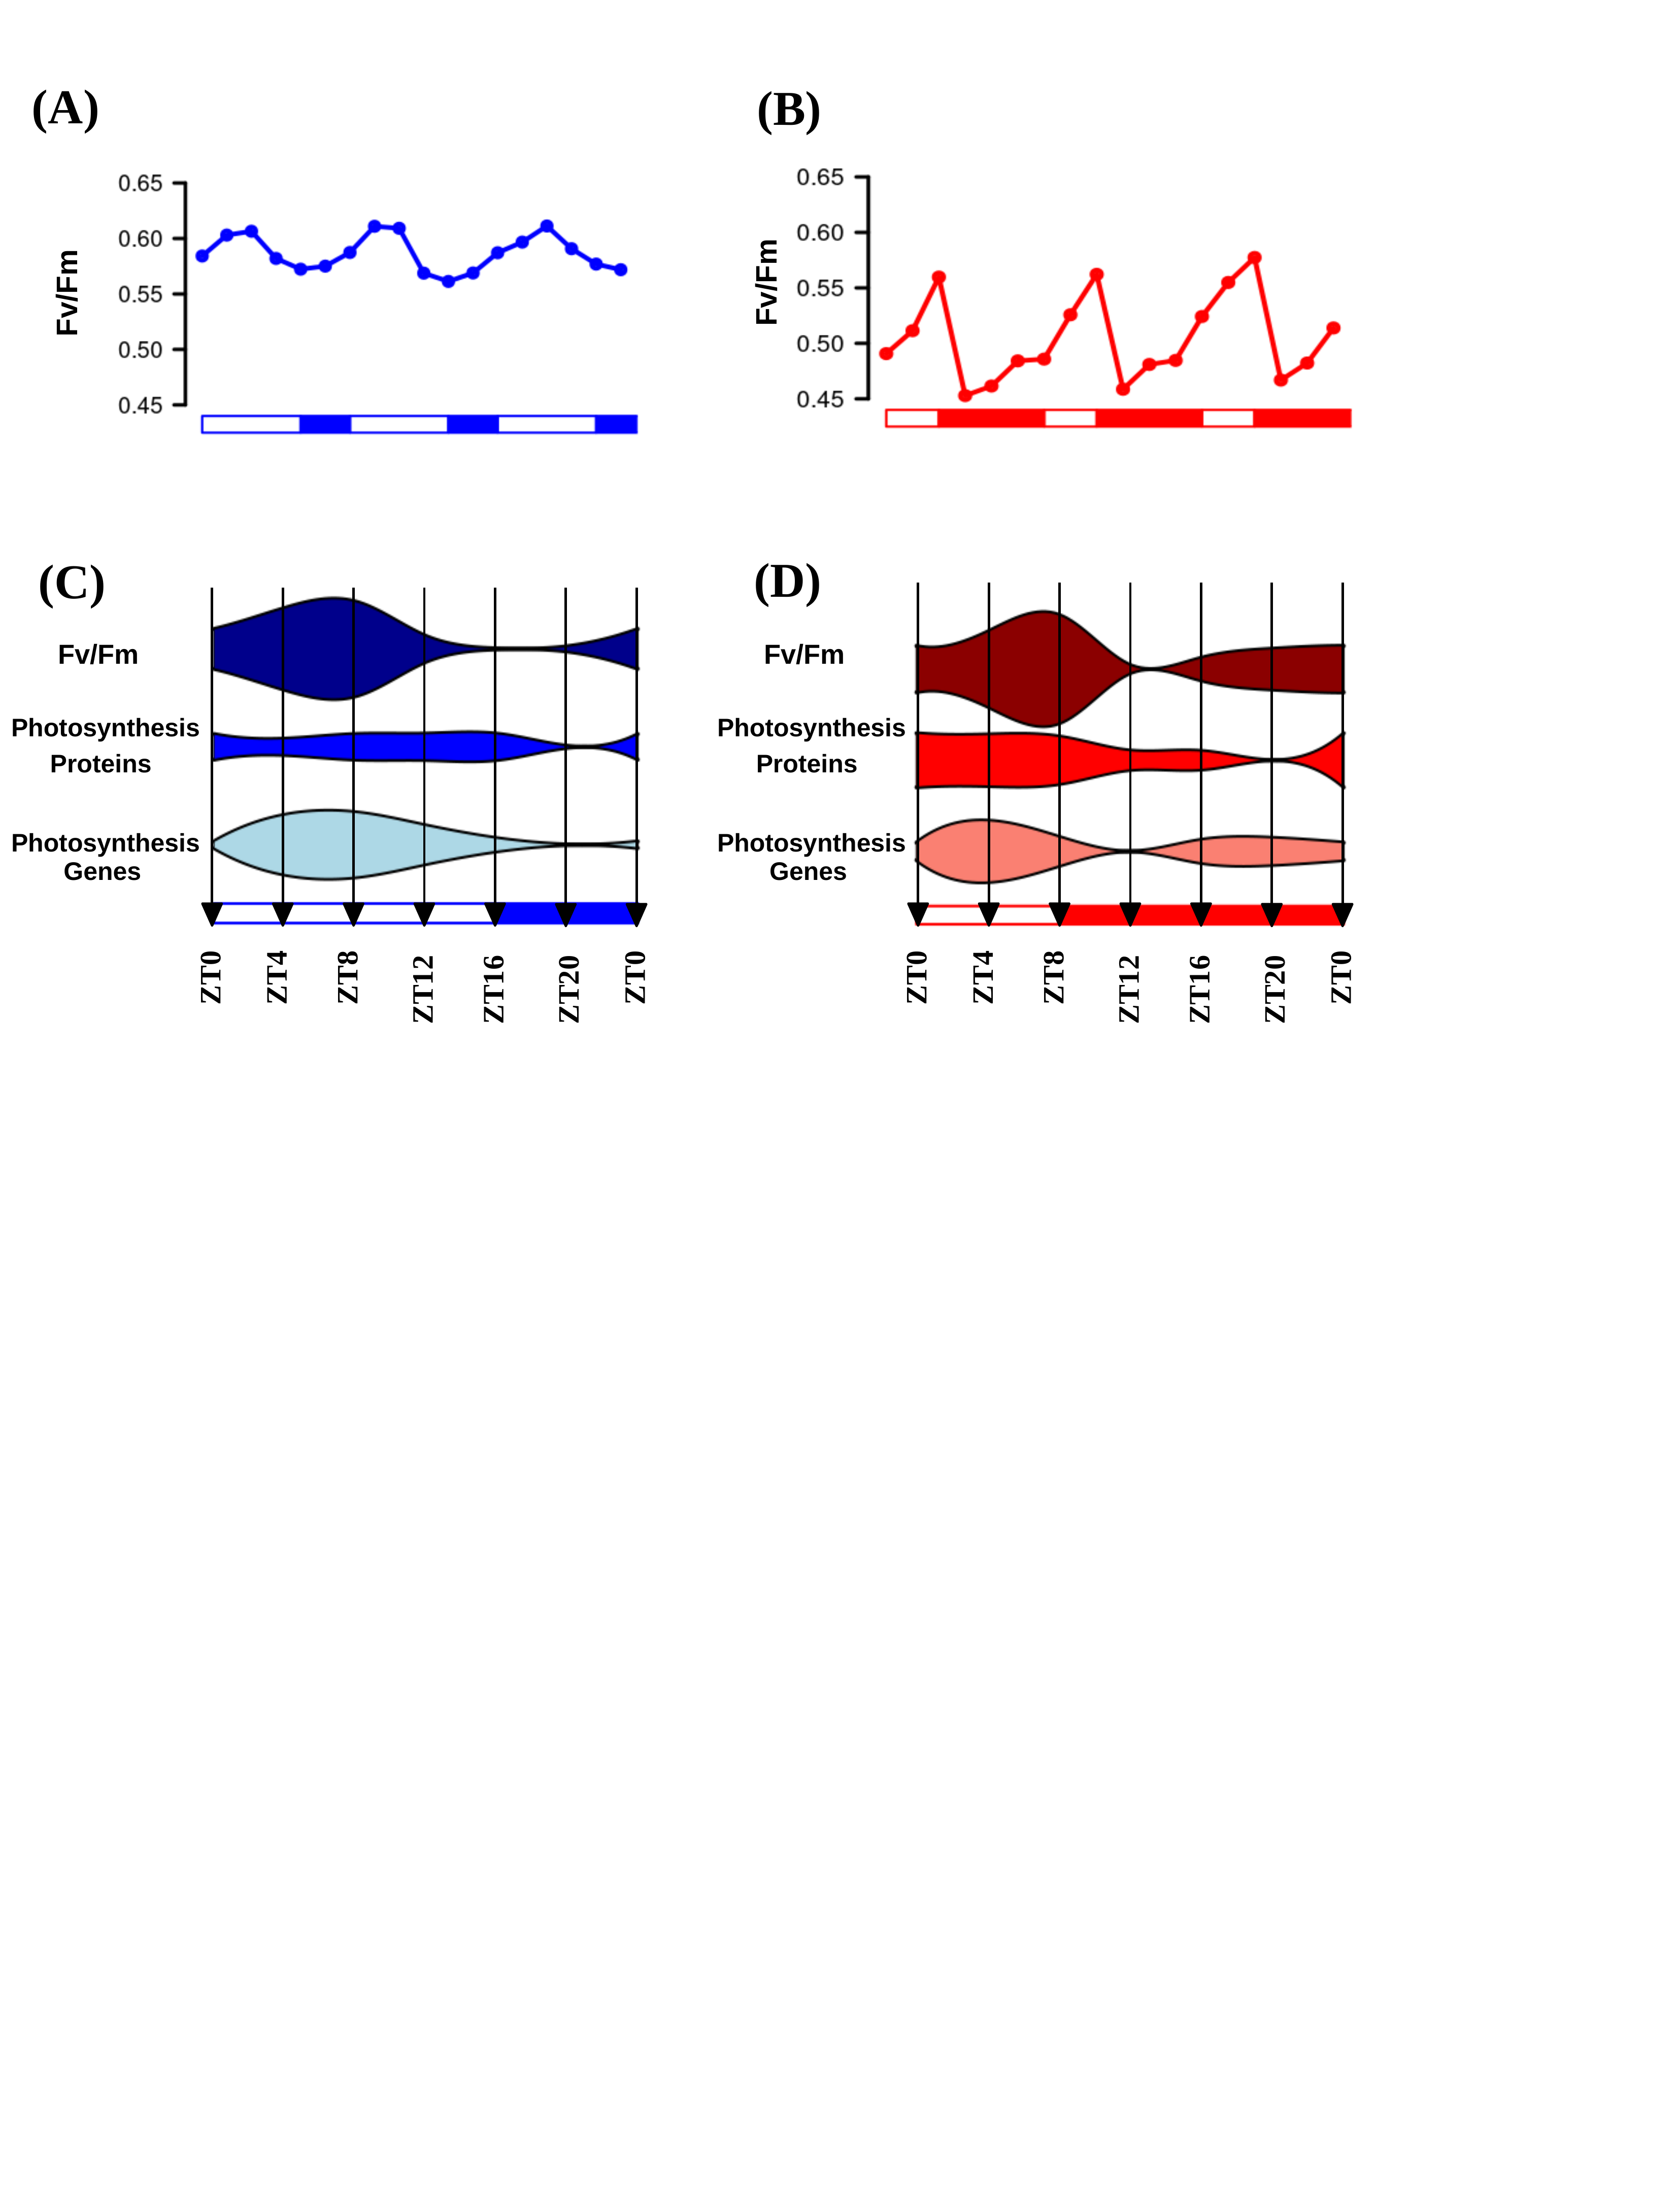

(A)
 (B)
Fv/Fm
Fv/Fm
 (D)
 (C)
Fv/Fm
Fv/Fm
Photosynthesis
Proteins
Photosynthesis
Proteins
Photosynthesis
Genes
Photosynthesis
Genes
ZT0
ZT4
ZT8
ZT0
ZT0
ZT4
ZT8
ZT0
ZT12
ZT16
ZT20
ZT12
ZT16
ZT20